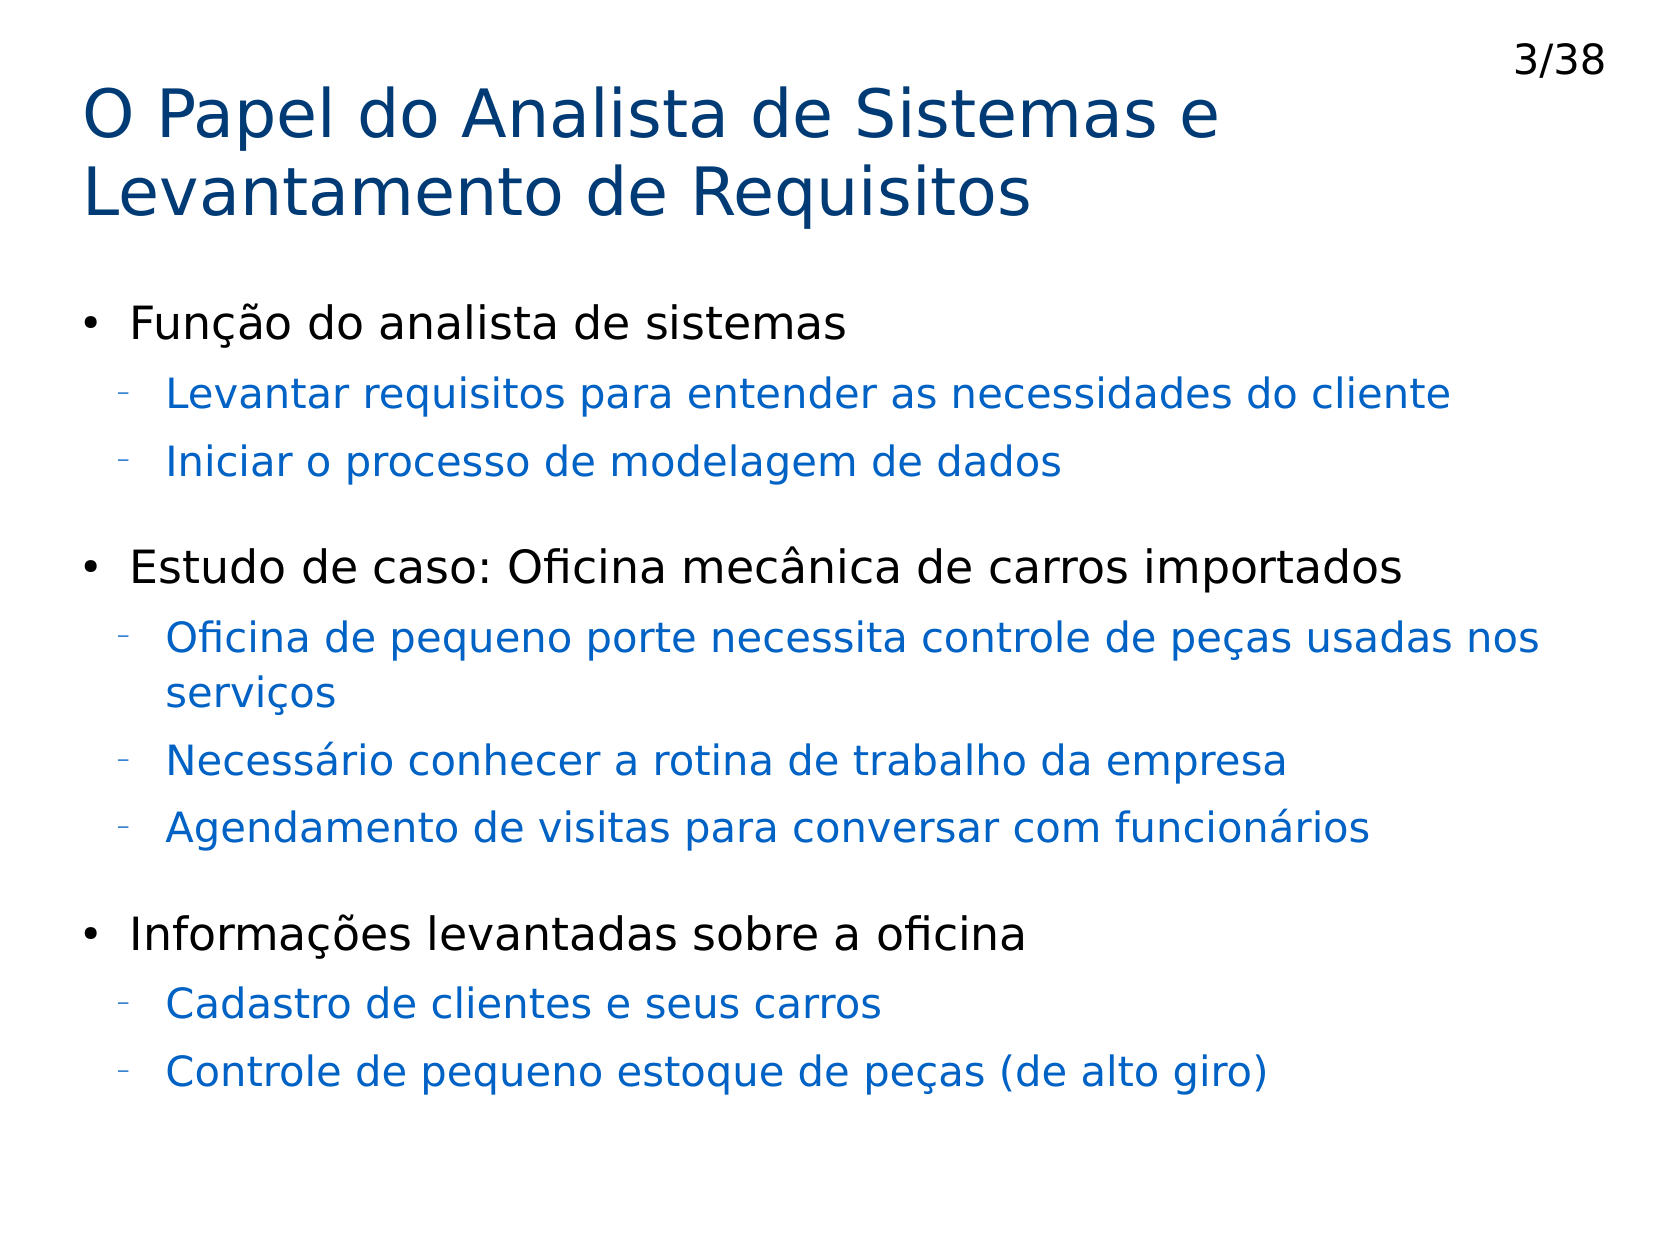

3
# O Papel do Analista de Sistemas e Levantamento de Requisitos
Função do analista de sistemas
Levantar requisitos para entender as necessidades do cliente
Iniciar o processo de modelagem de dados
Estudo de caso: Oficina mecânica de carros importados
Oficina de pequeno porte necessita controle de peças usadas nos serviços
Necessário conhecer a rotina de trabalho da empresa
Agendamento de visitas para conversar com funcionários
Informações levantadas sobre a oficina
Cadastro de clientes e seus carros
Controle de pequeno estoque de peças (de alto giro)